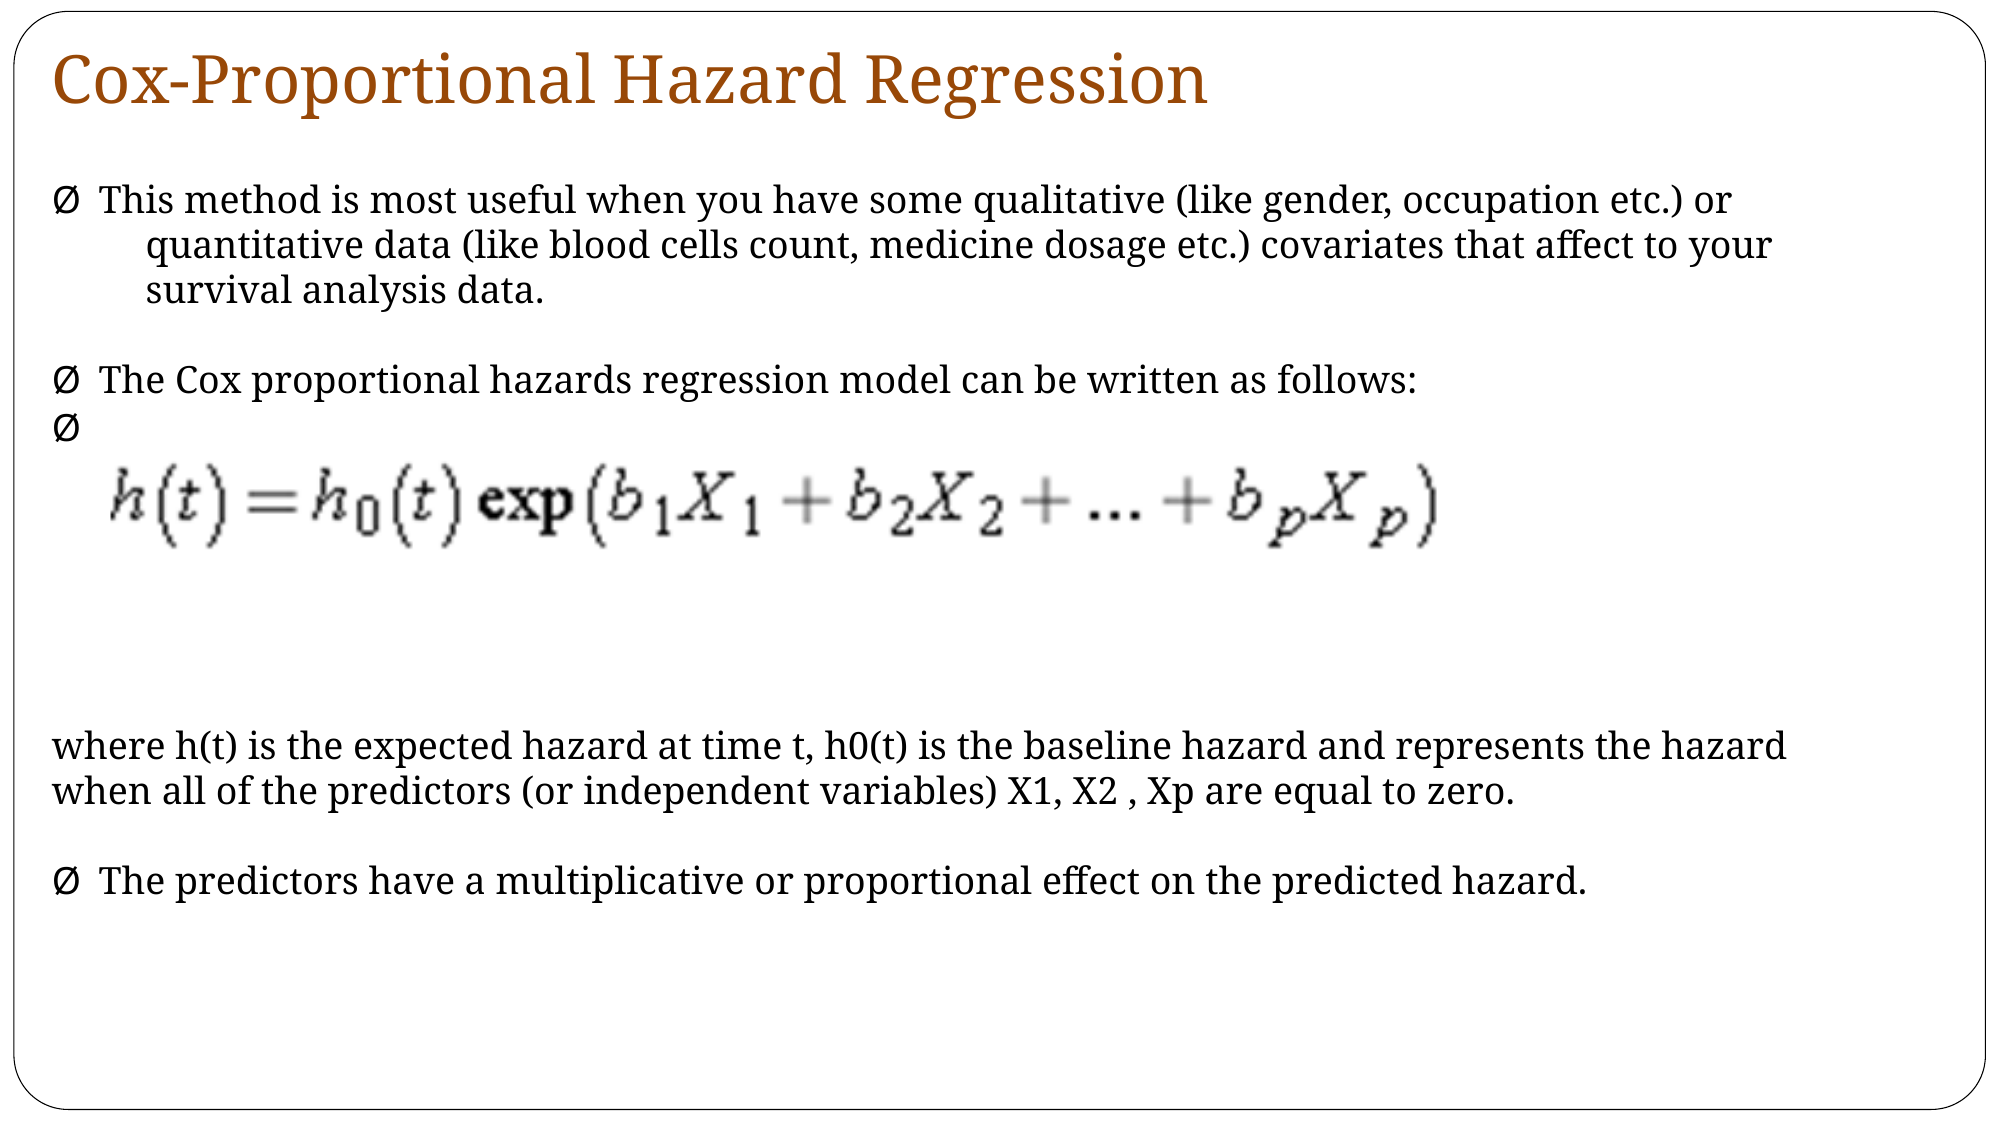

Cox-Proportional Hazard Regression
This method is most useful when you have some qualitative (like gender, occupation etc.) or quantitative data (like blood cells count, medicine dosage etc.) covariates that affect to your survival analysis data.
The Cox proportional hazards regression model can be written as follows:
where h(t) is the expected hazard at time t, h0(t) is the baseline hazard and represents the hazard when all of the predictors (or independent variables) X1, X2 , Xp are equal to zero.
The predictors have a multiplicative or proportional effect on the predicted hazard.
5